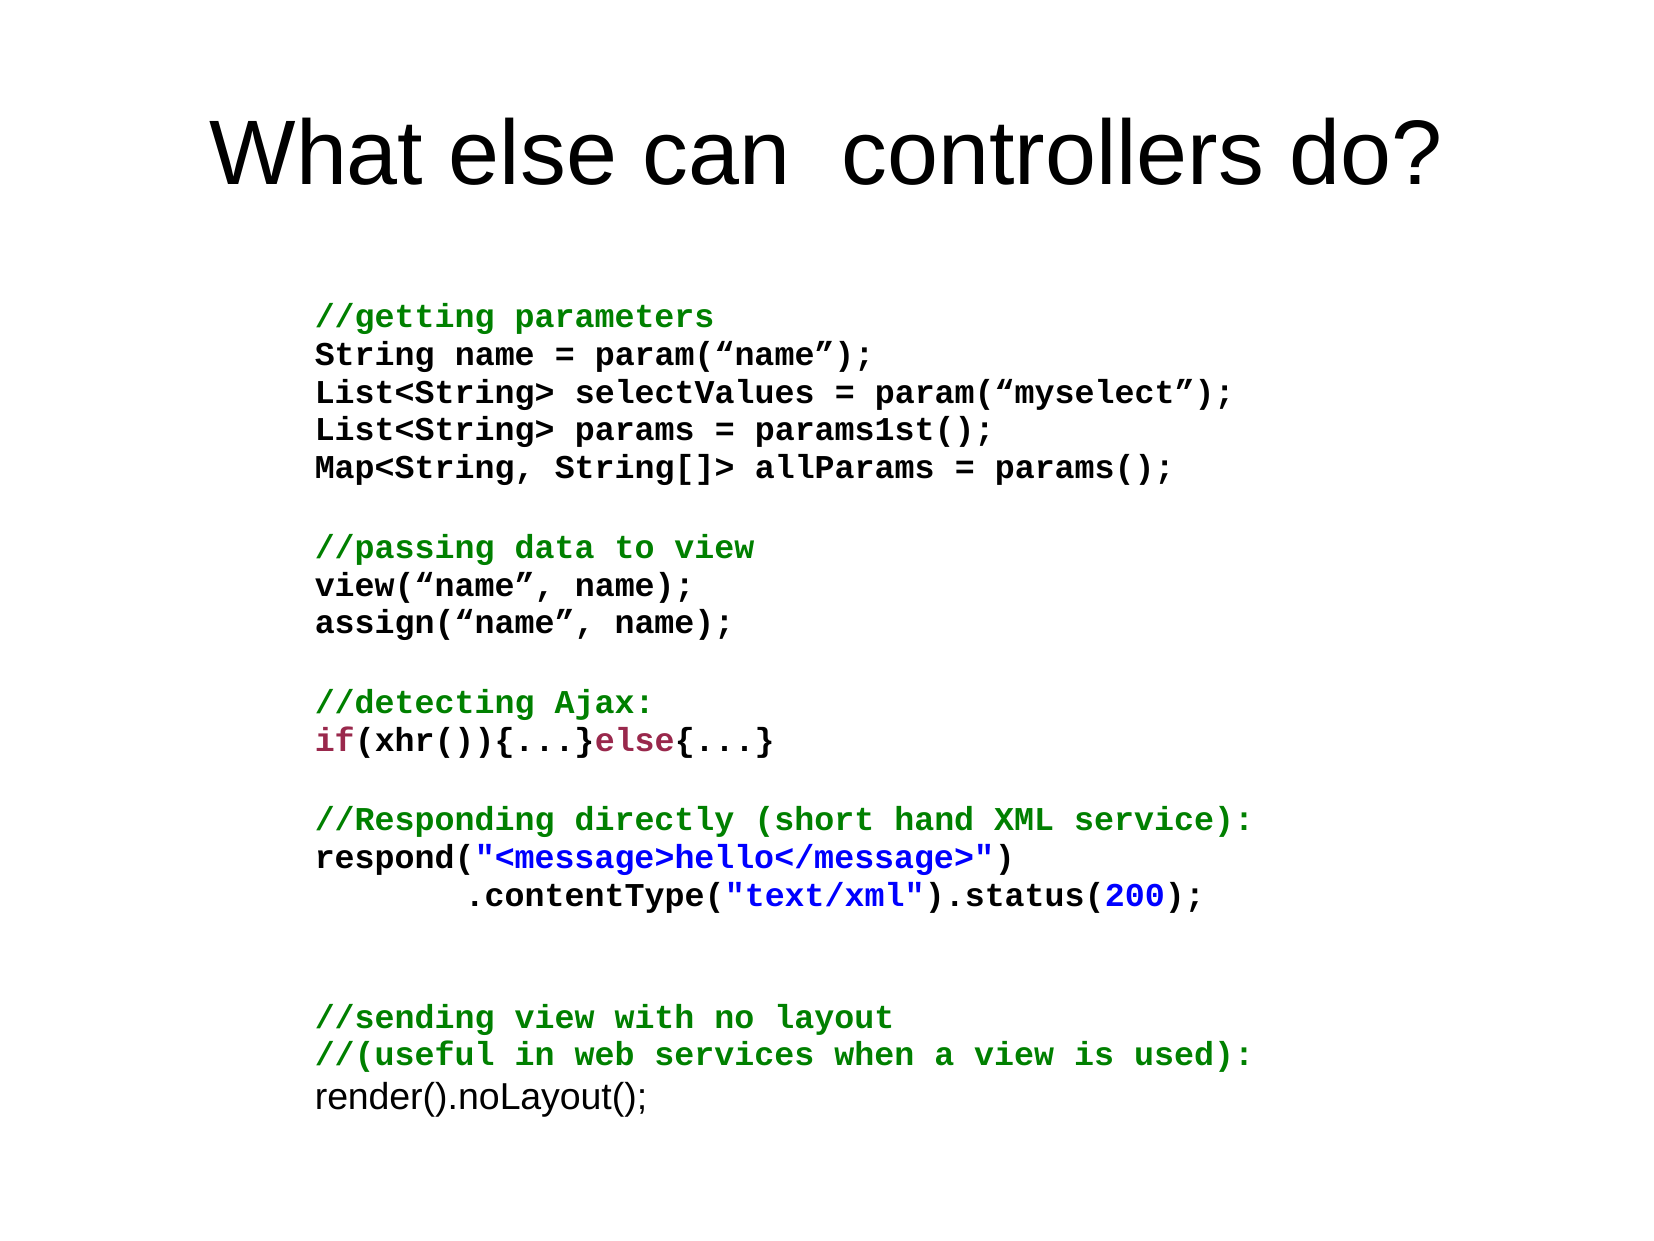

# What else can controllers do?
//getting parameters
String name = param(“name”);
List<String> selectValues = param(“myselect”);
List<String> params = params1st();
Map<String, String[]> allParams = params();
//passing data to view
view(“name”, name);
assign(“name”, name);
//detecting Ajax:
if(xhr()){...}else{...}
//Responding directly (short hand XML service):
respond("<message>hello</message>")
		.contentType("text/xml").status(200);
//sending view with no layout
//(useful in web services when a view is used):
render().noLayout();